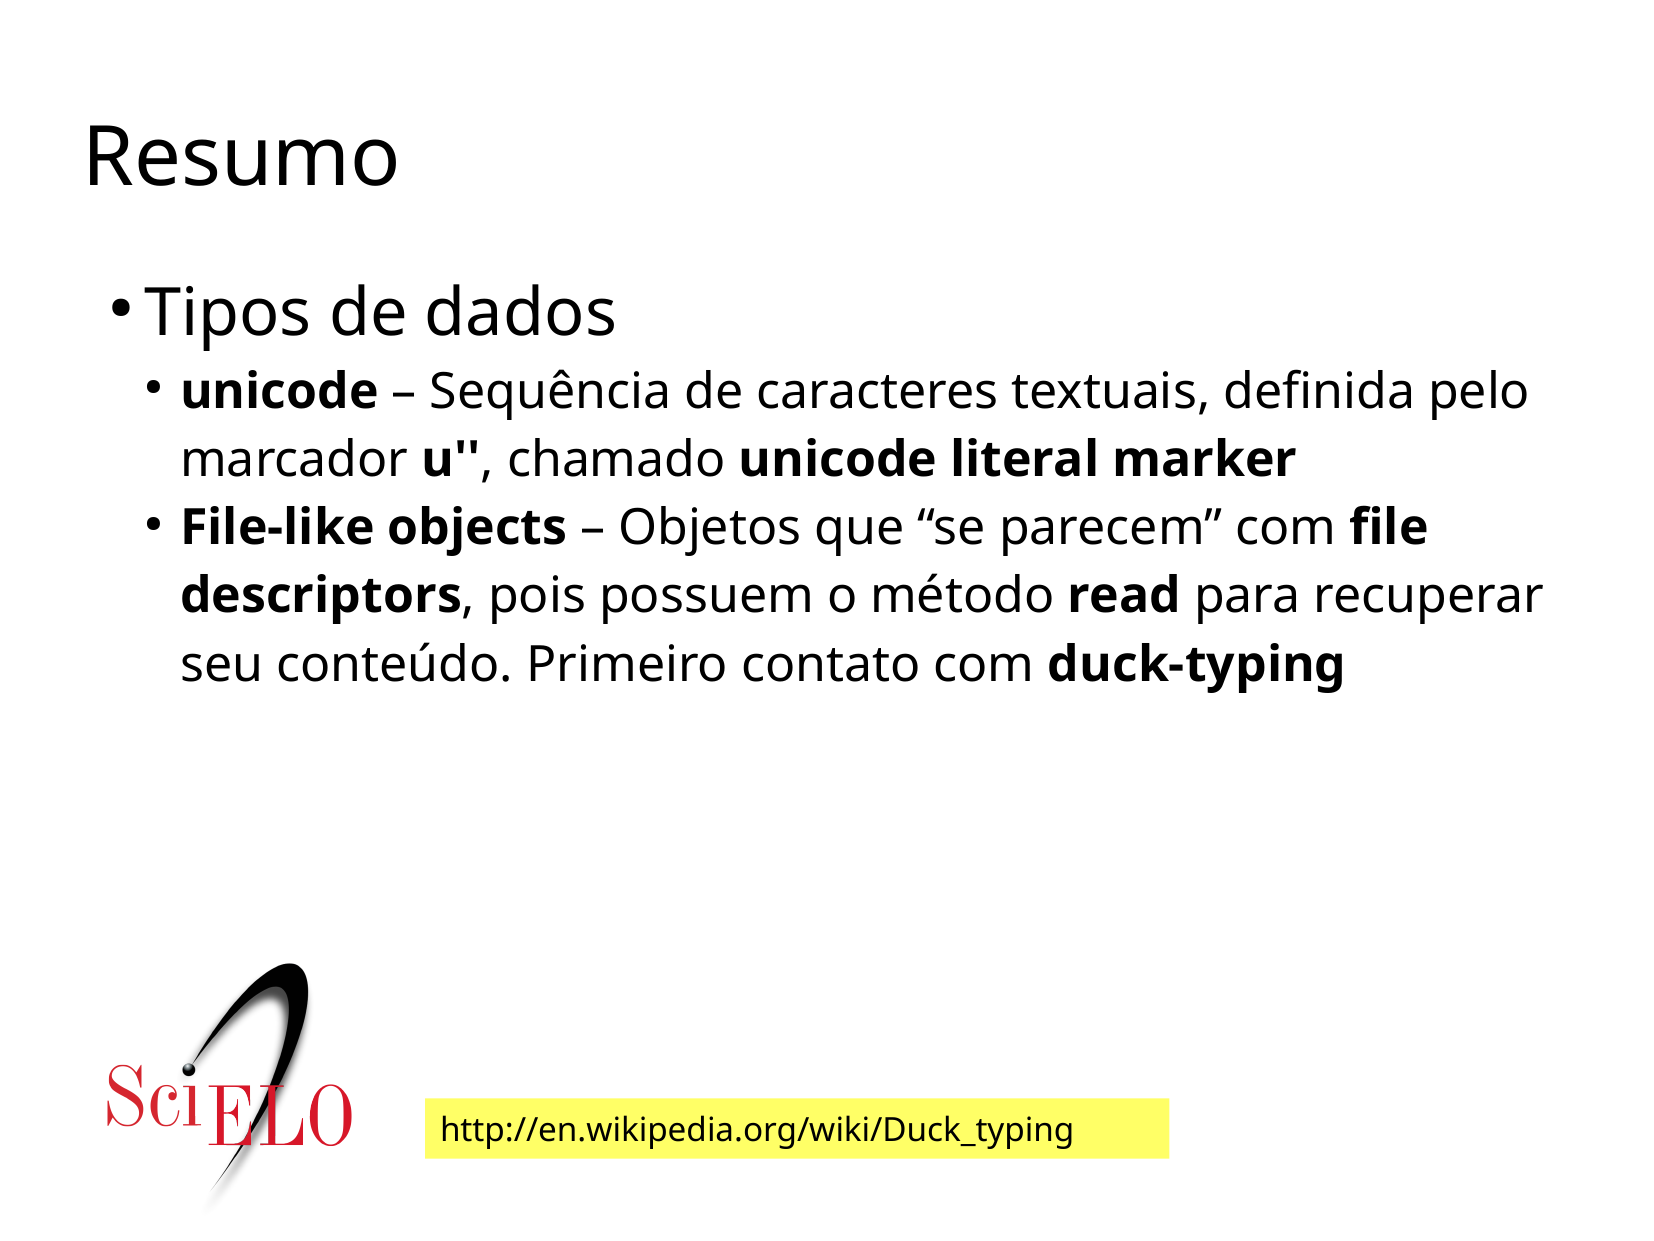

# Resumo
Tipos de dados
unicode – Sequência de caracteres textuais, definida pelo marcador u'', chamado unicode literal marker
File-like objects – Objetos que “se parecem” com file descriptors, pois possuem o método read para recuperar seu conteúdo. Primeiro contato com duck-typing
http://en.wikipedia.org/wiki/Duck_typing